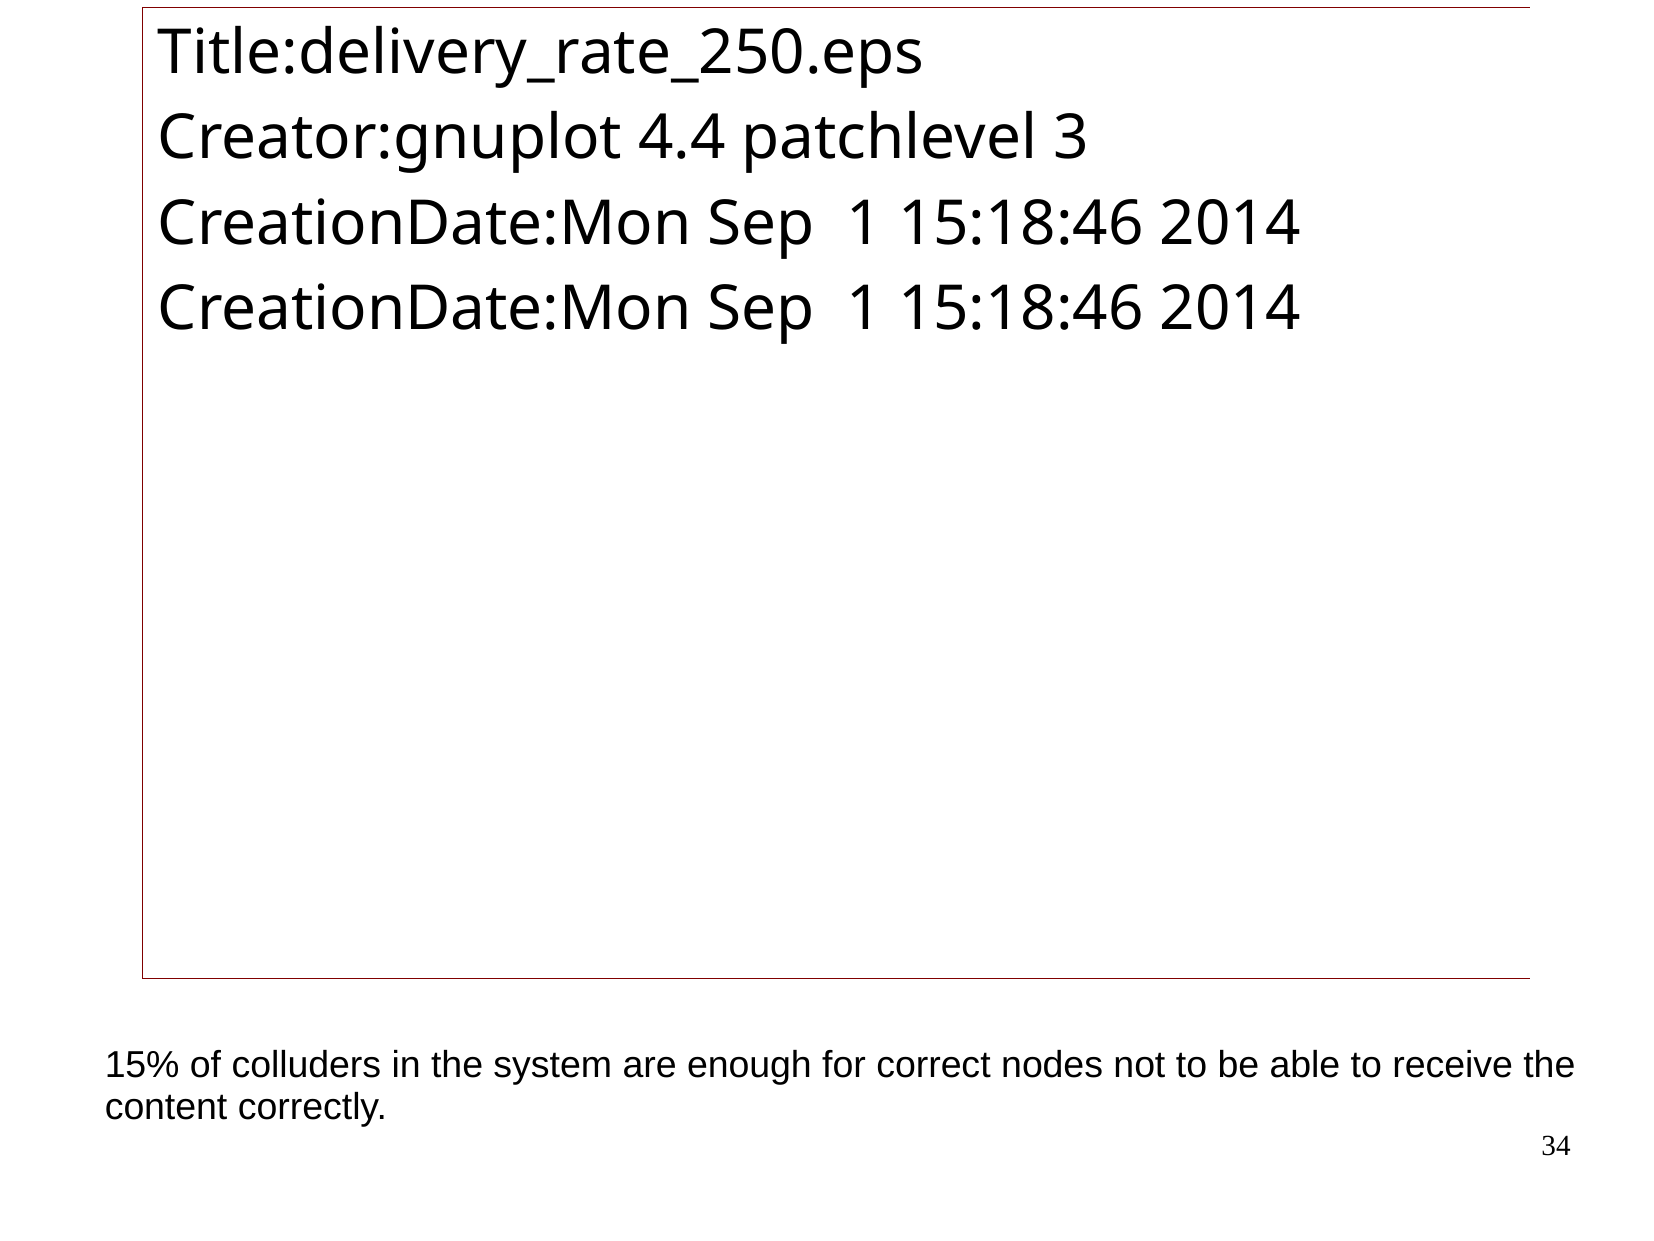

15% of colluders in the system are enough for correct nodes not to be able to receive the content correctly.
34